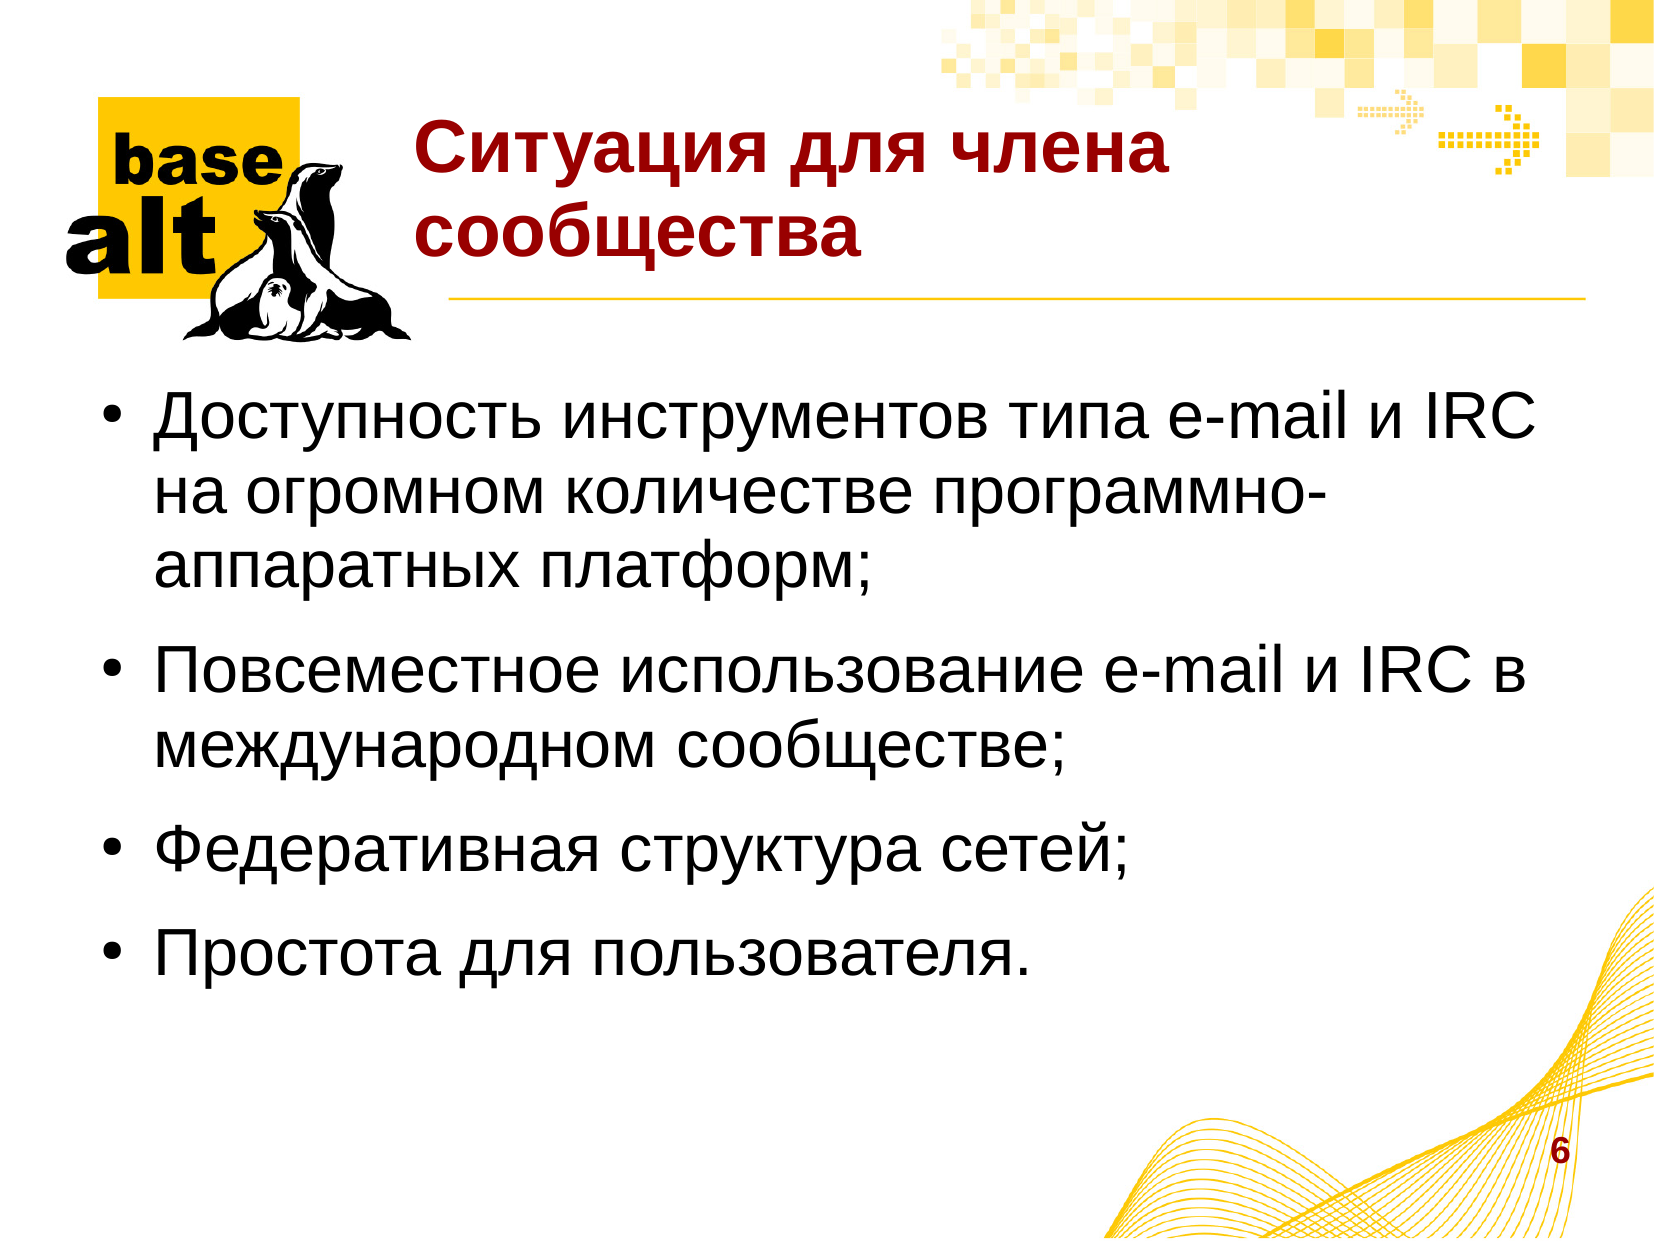

# Ситуация для члена сообщества
Доступность инструментов типа e-mail и IRC на огромном количестве программно-аппаратных платформ;
Повсеместное использование e-mail и IRC в международном сообществе;
Федеративная структура сетей;
Простота для пользователя.
6